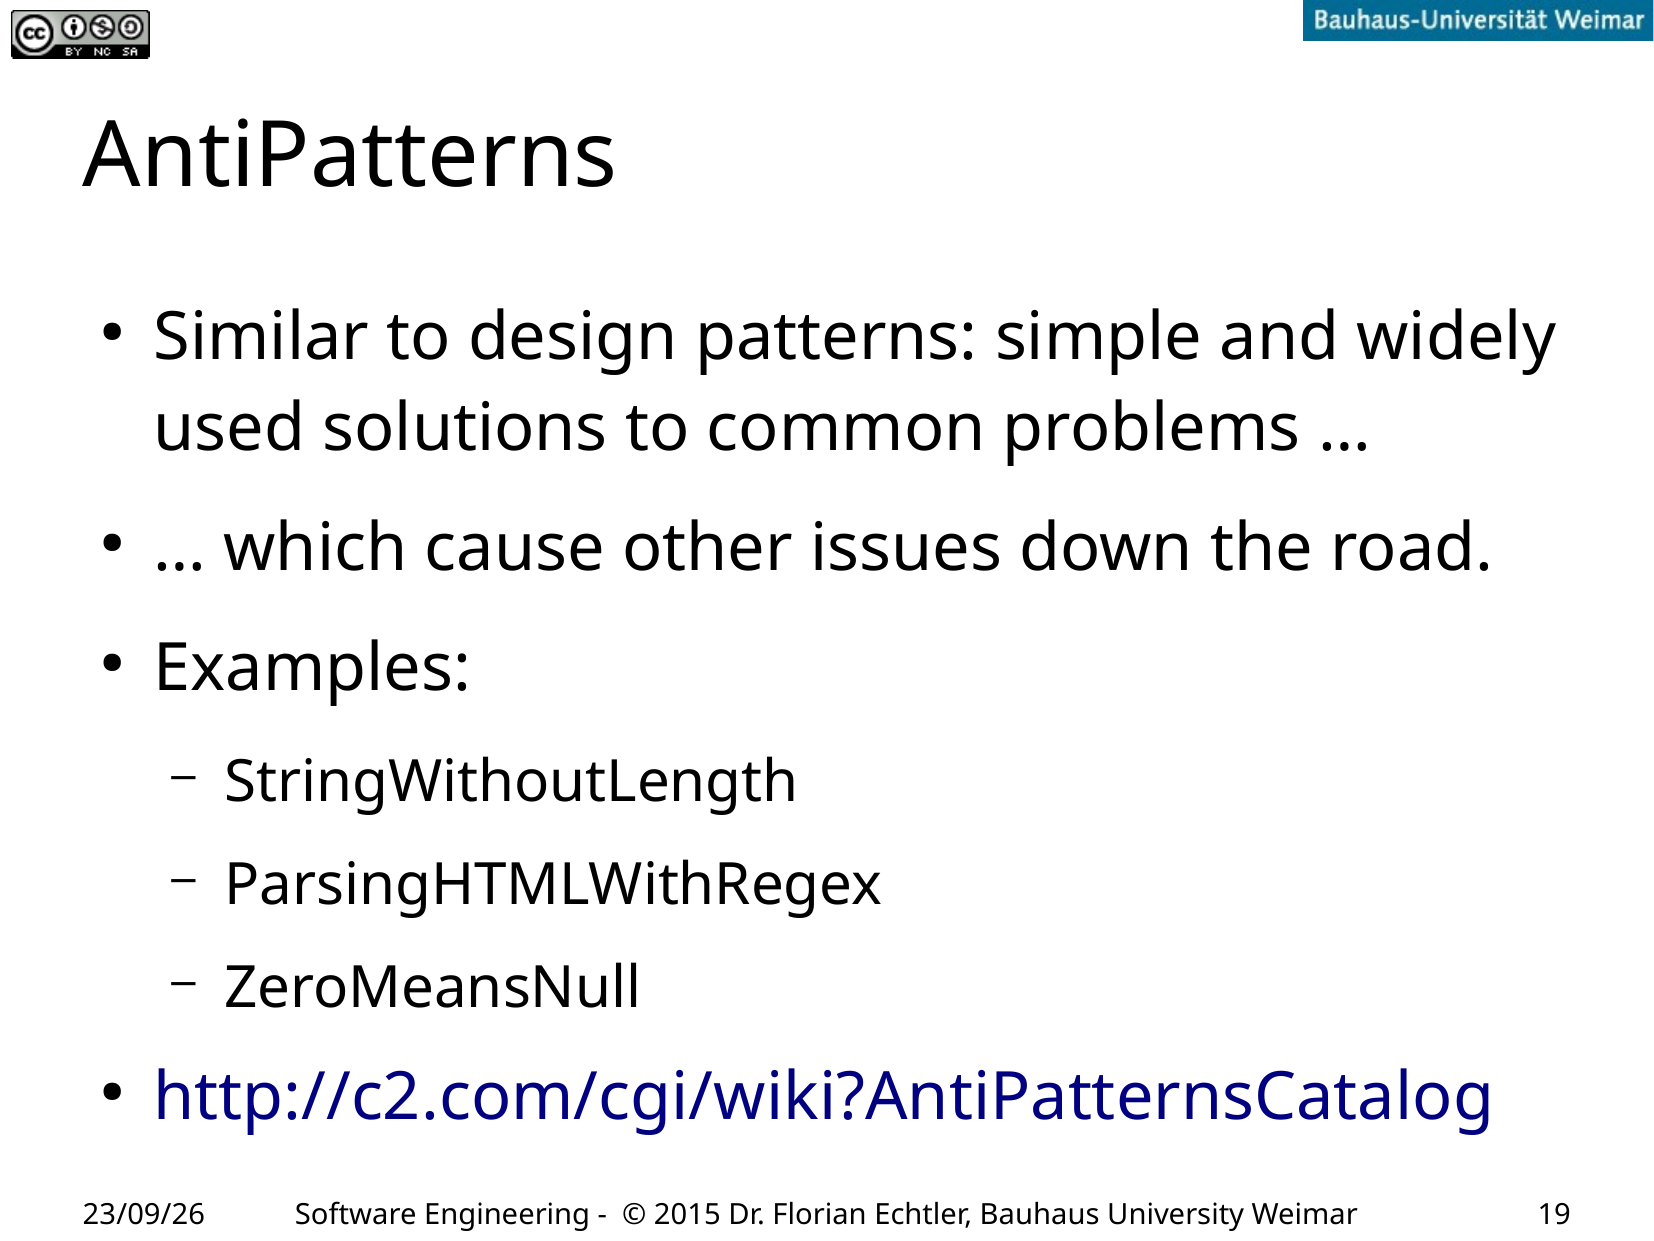

# AntiPatterns
Similar to design patterns: simple and widely used solutions to common problems …
… which cause other issues down the road.
Examples:
StringWithoutLength
ParsingHTMLWithRegex
ZeroMeansNull
http://c2.com/cgi/wiki?AntiPatternsCatalog
Software Engineering - © 2015 Dr. Florian Echtler, Bauhaus University Weimar
19